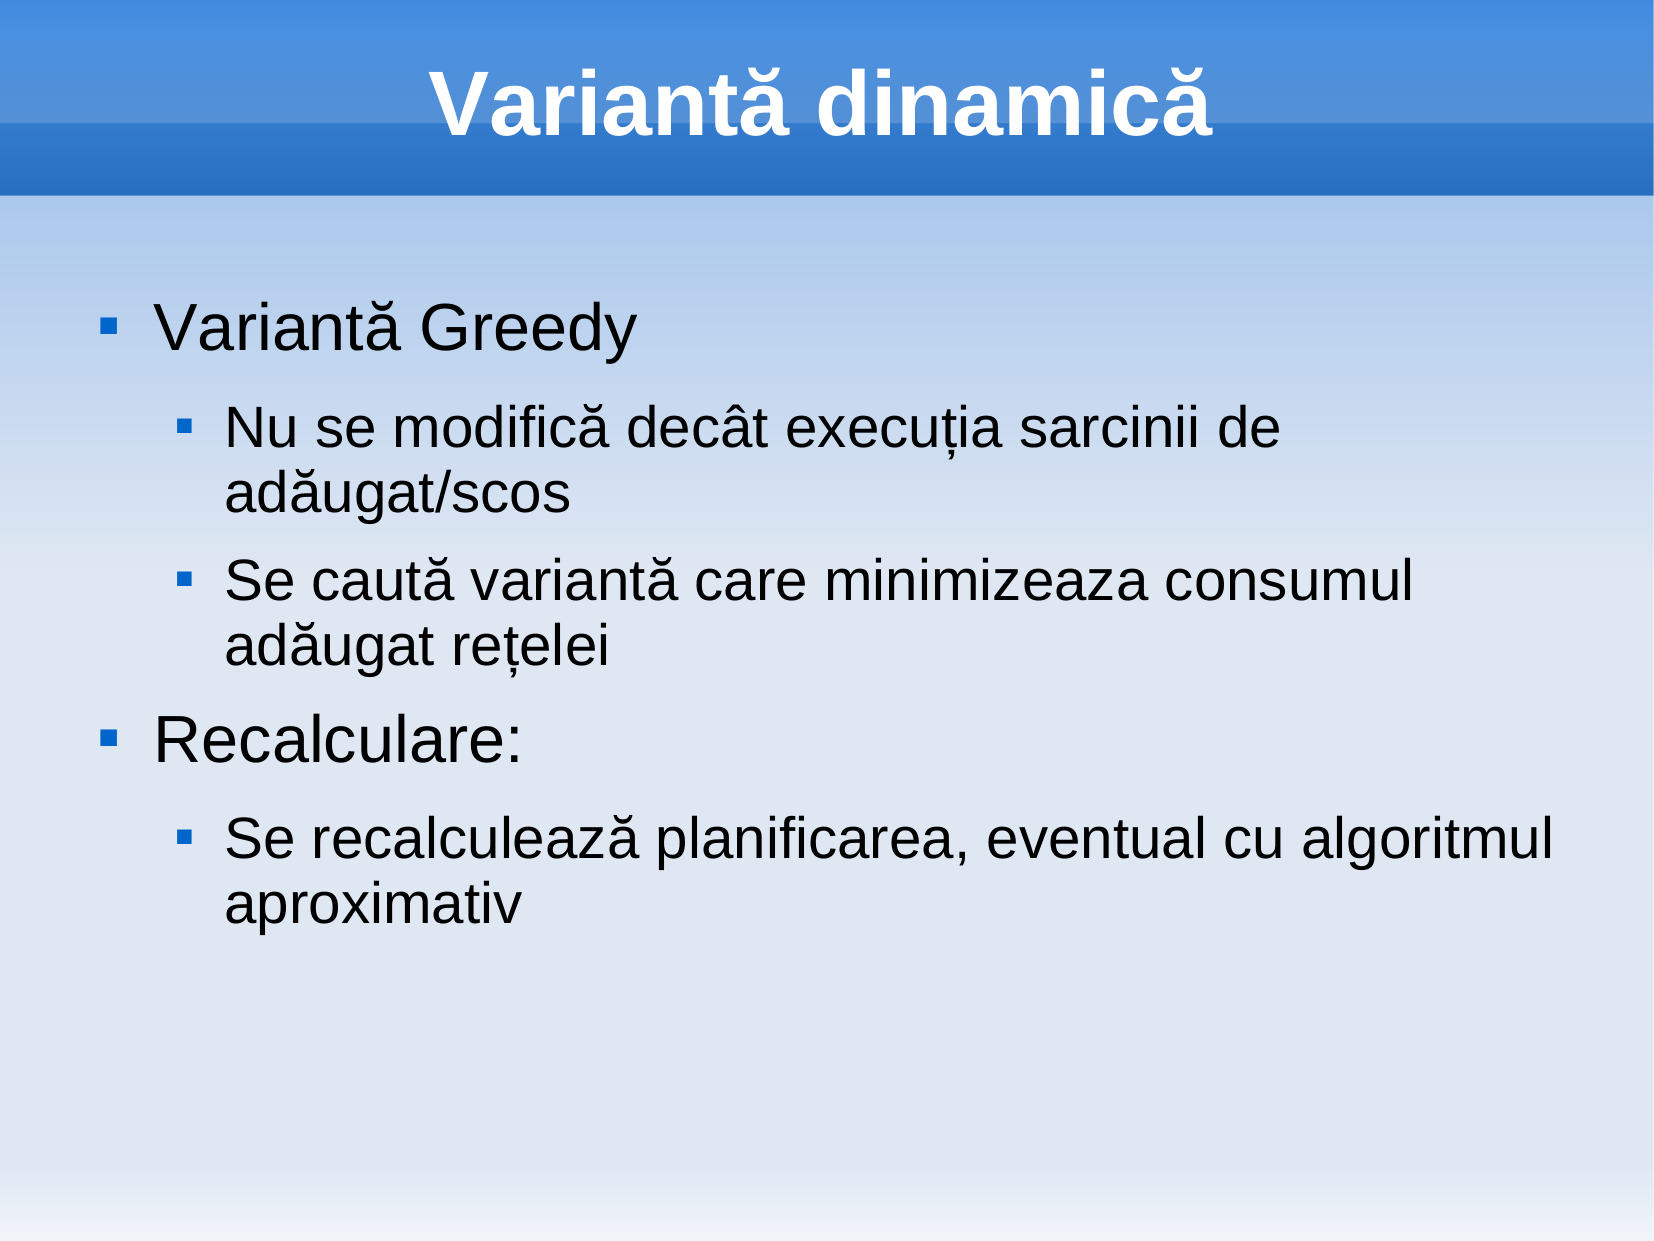

# Variantă dinamică
Variantă Greedy
Nu se modifică decât execuția sarcinii de adăugat/scos
Se caută variantă care minimizeaza consumul adăugat rețelei
Recalculare:
Se recalculează planificarea, eventual cu algoritmul aproximativ